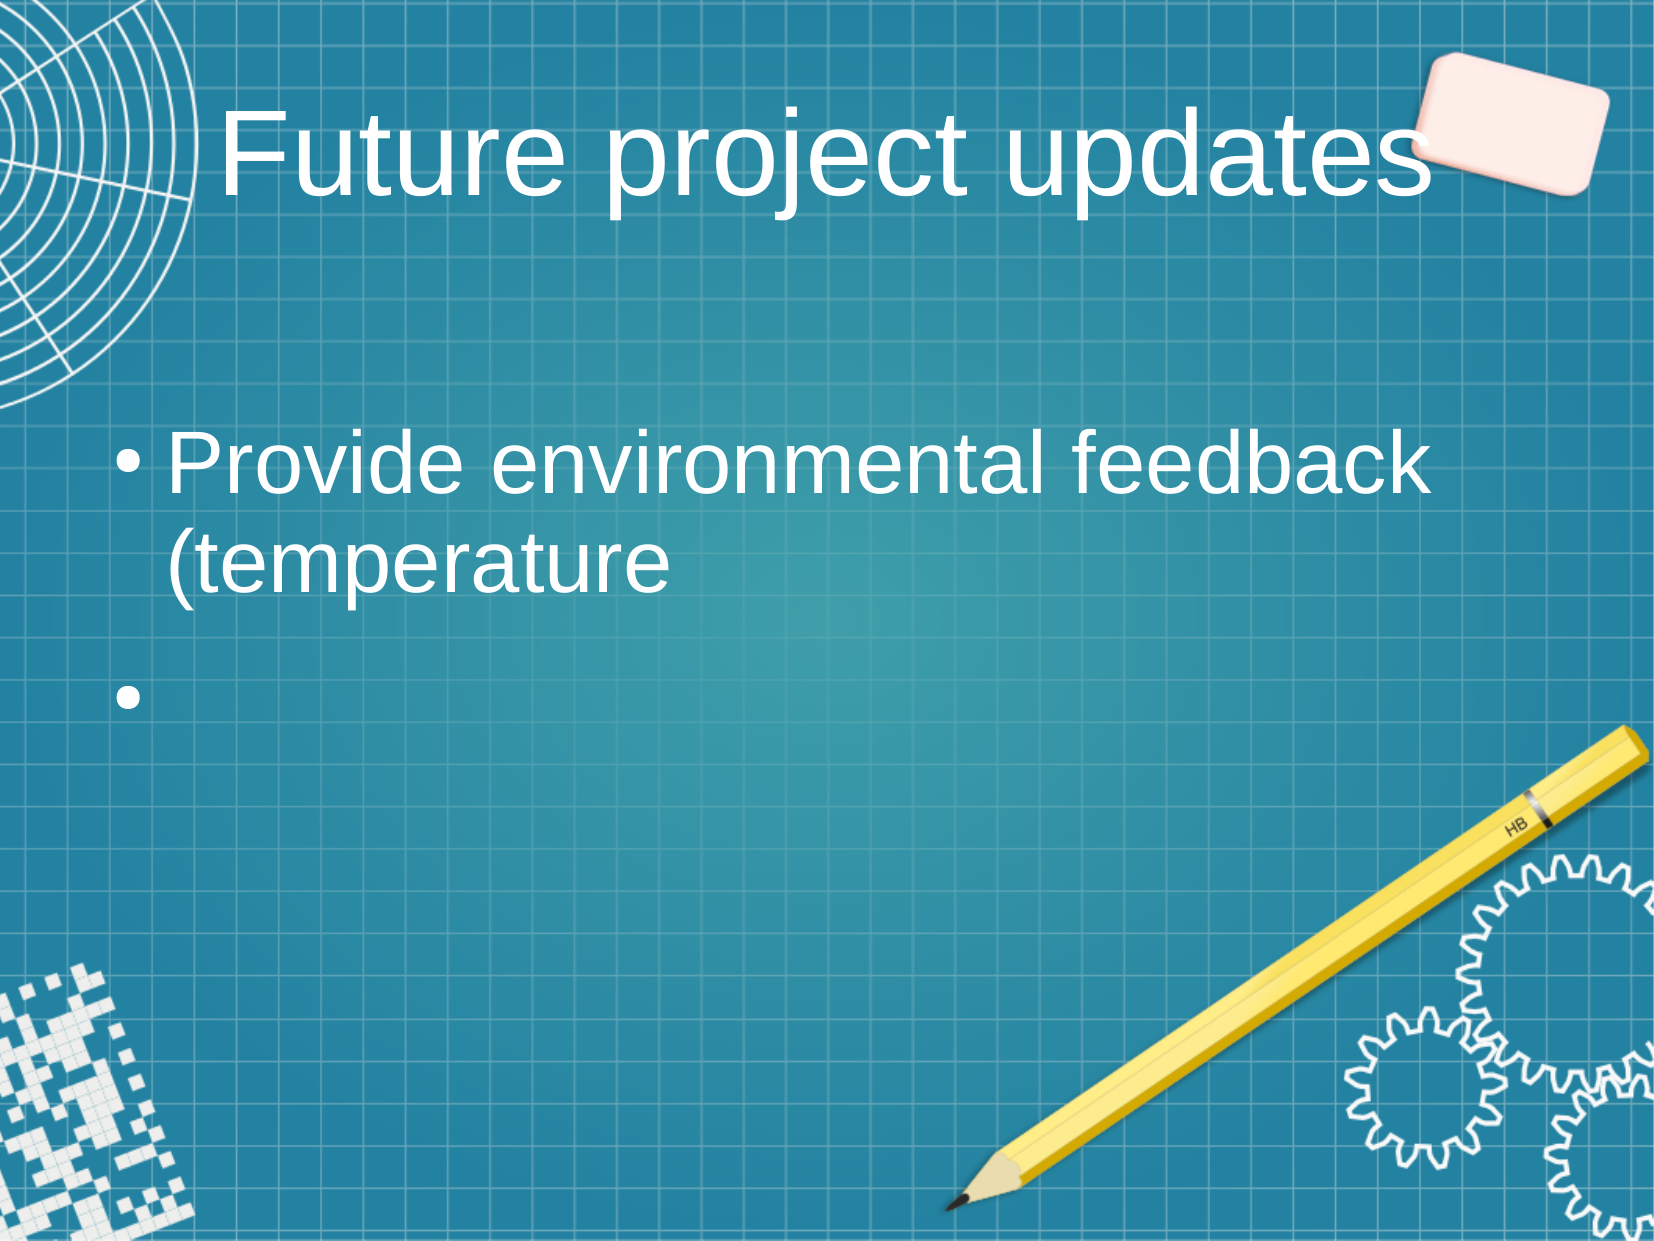

Future project updates
# Provide environmental feedback (temperature